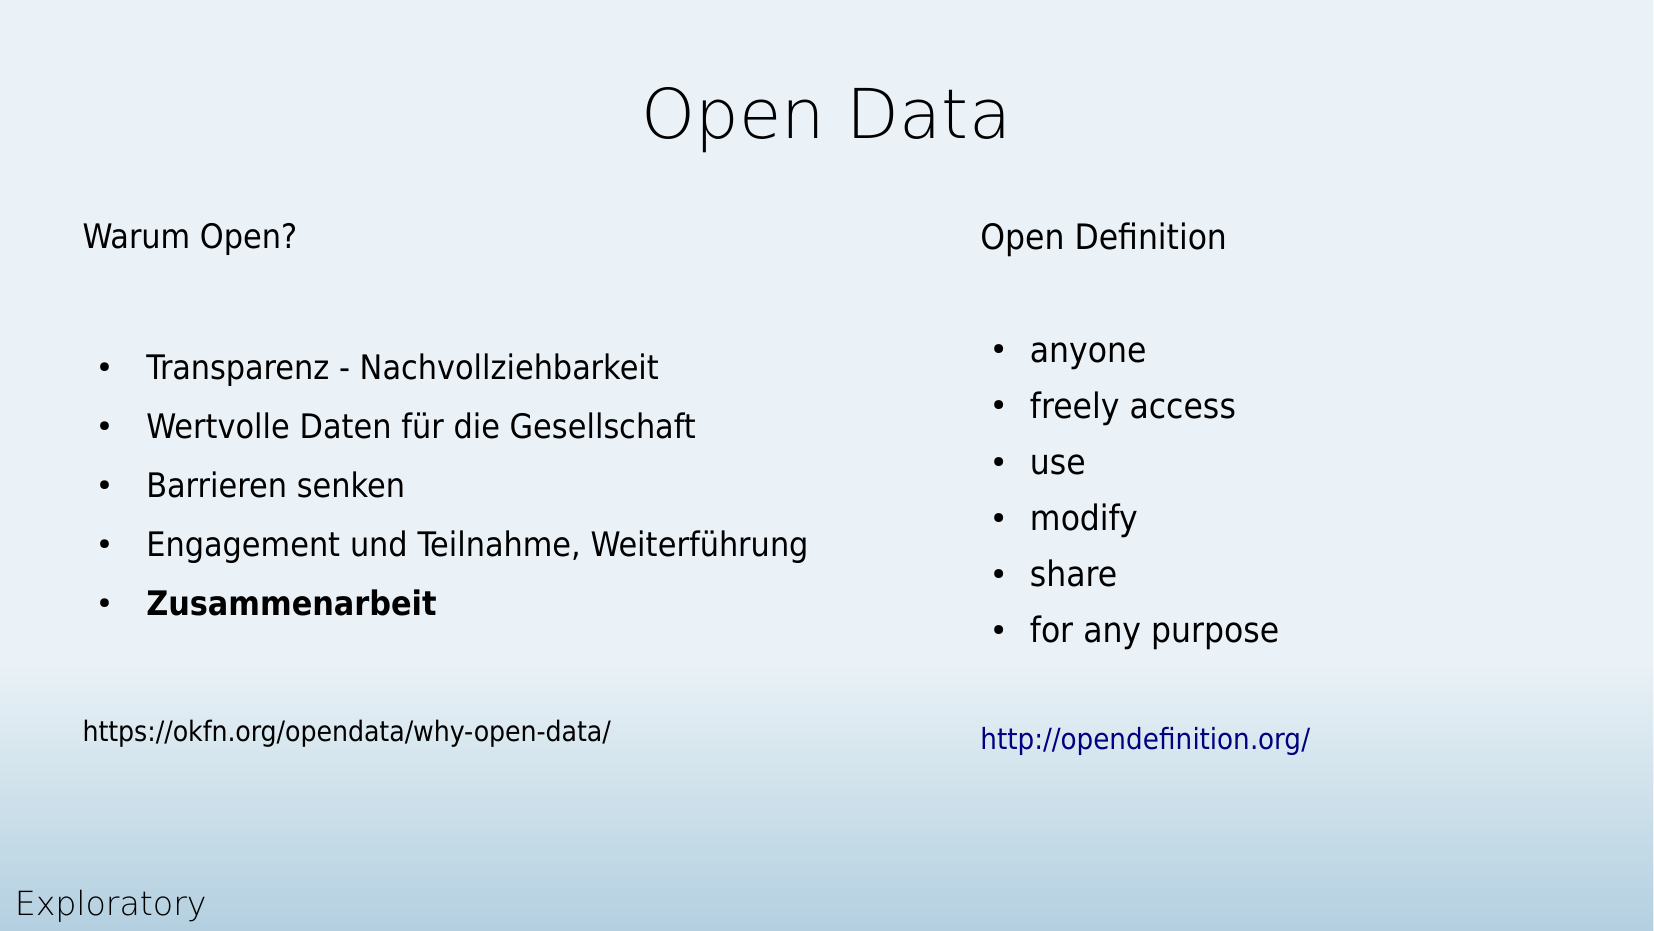

# Open Data
Warum Open?
Transparenz - Nachvollziehbarkeit
Wertvolle Daten für die Gesellschaft
Barrieren senken
Engagement und Teilnahme, Weiterführung
Zusammenarbeit
https://okfn.org/opendata/why-open-data/
Open Definition
anyone
freely access
use
modify
share
for any purpose
http://opendefinition.org/